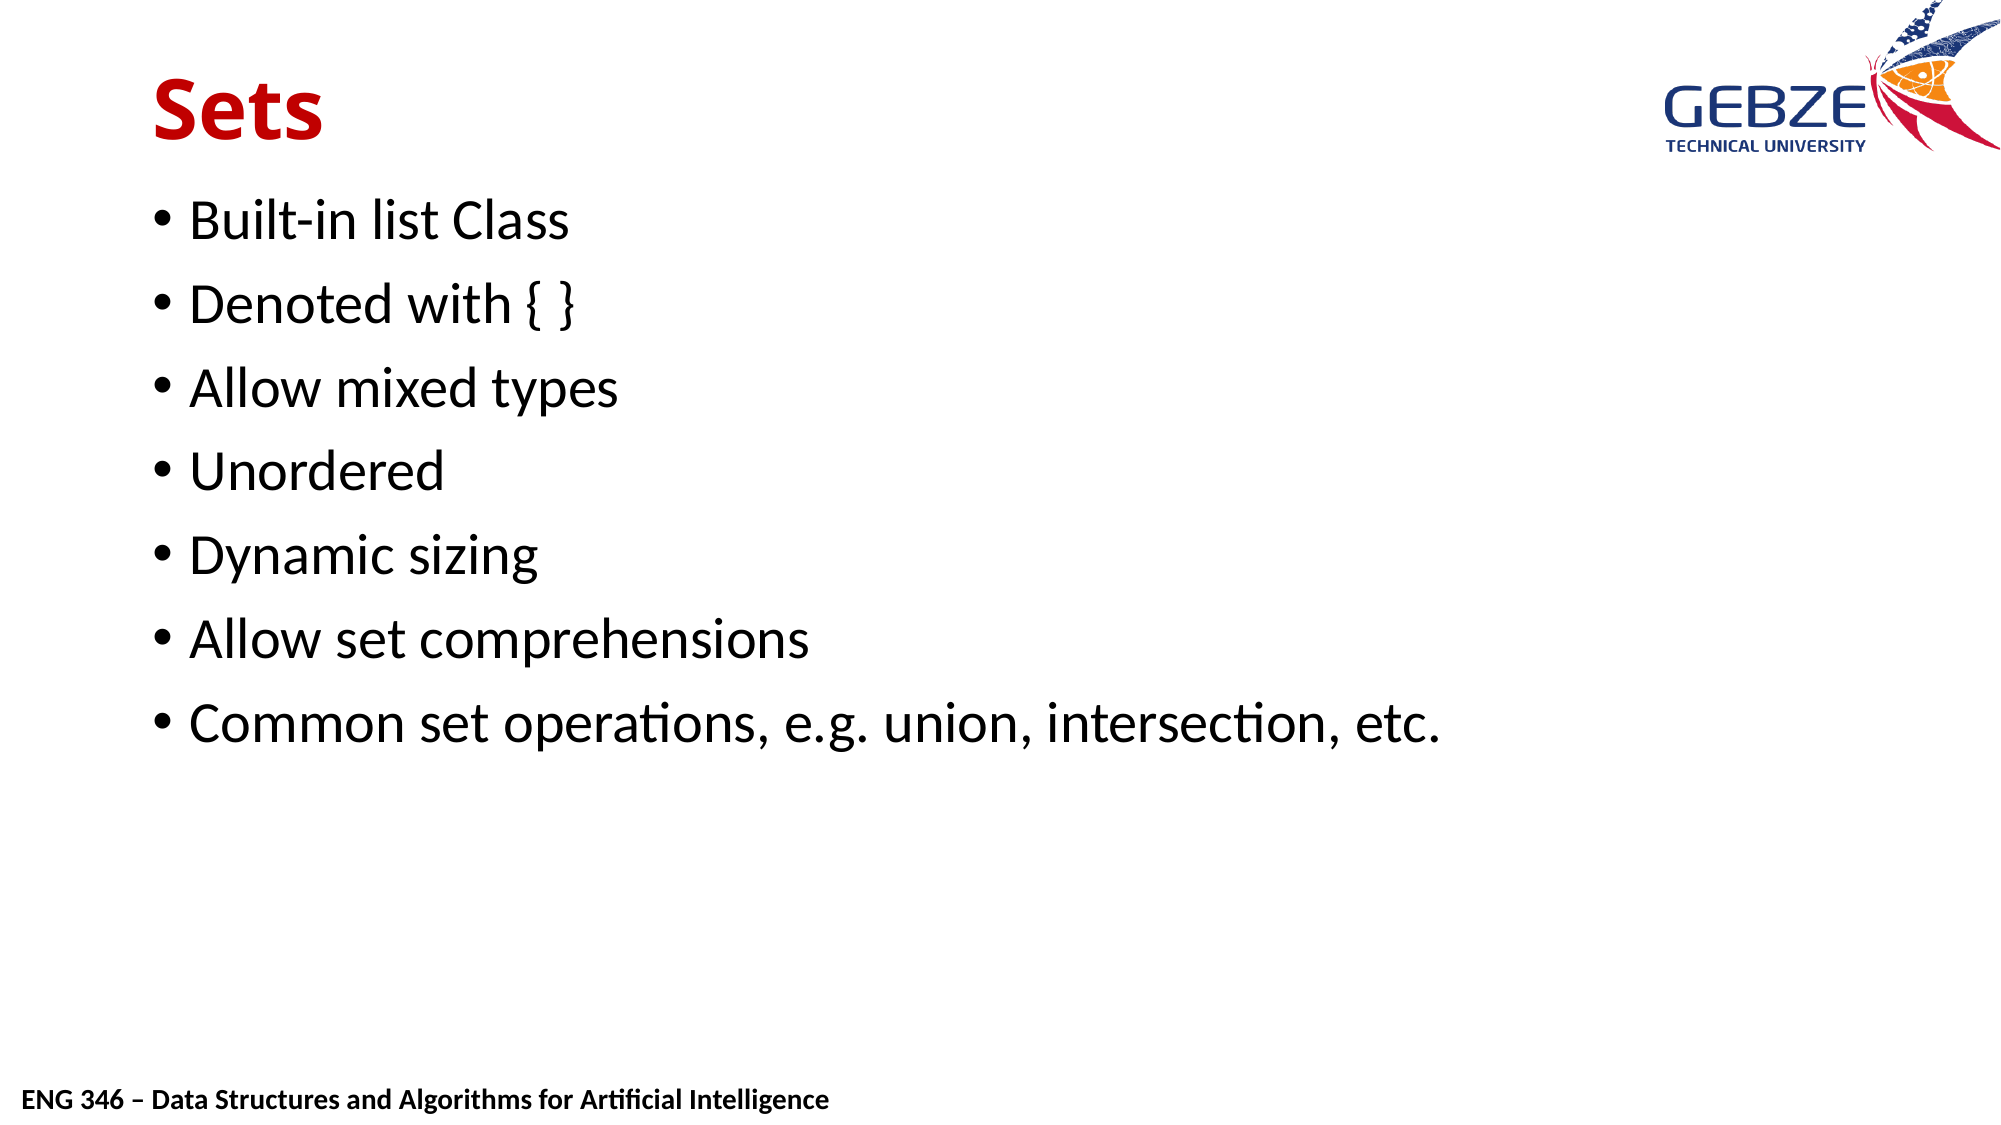

# Sets
Built-in list Class
Denoted with { }
Allow mixed types
Unordered
Dynamic sizing
Allow set comprehensions
Common set operations, e.g. union, intersection, etc.